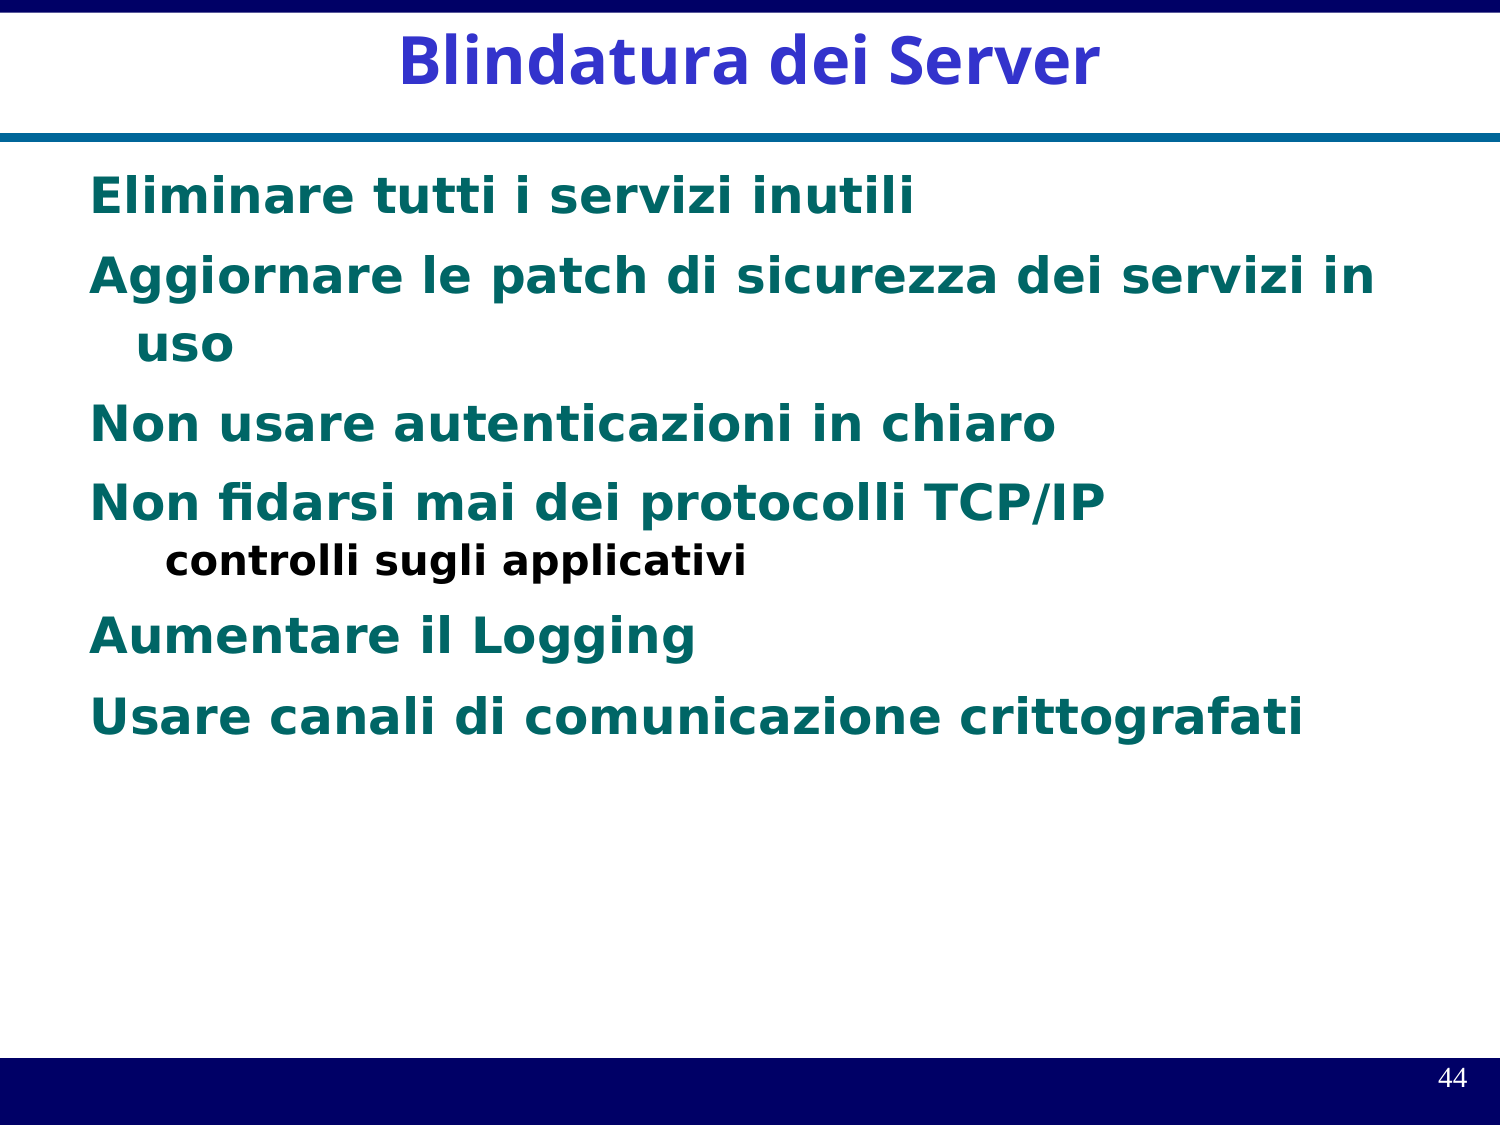

Blindatura dei Server
Eliminare tutti i servizi inutili
Aggiornare le patch di sicurezza dei servizi in uso
Non usare autenticazioni in chiaro
Non fidarsi mai dei protocolli TCP/IP
controlli sugli applicativi
Aumentare il Logging
Usare canali di comunicazione crittografati